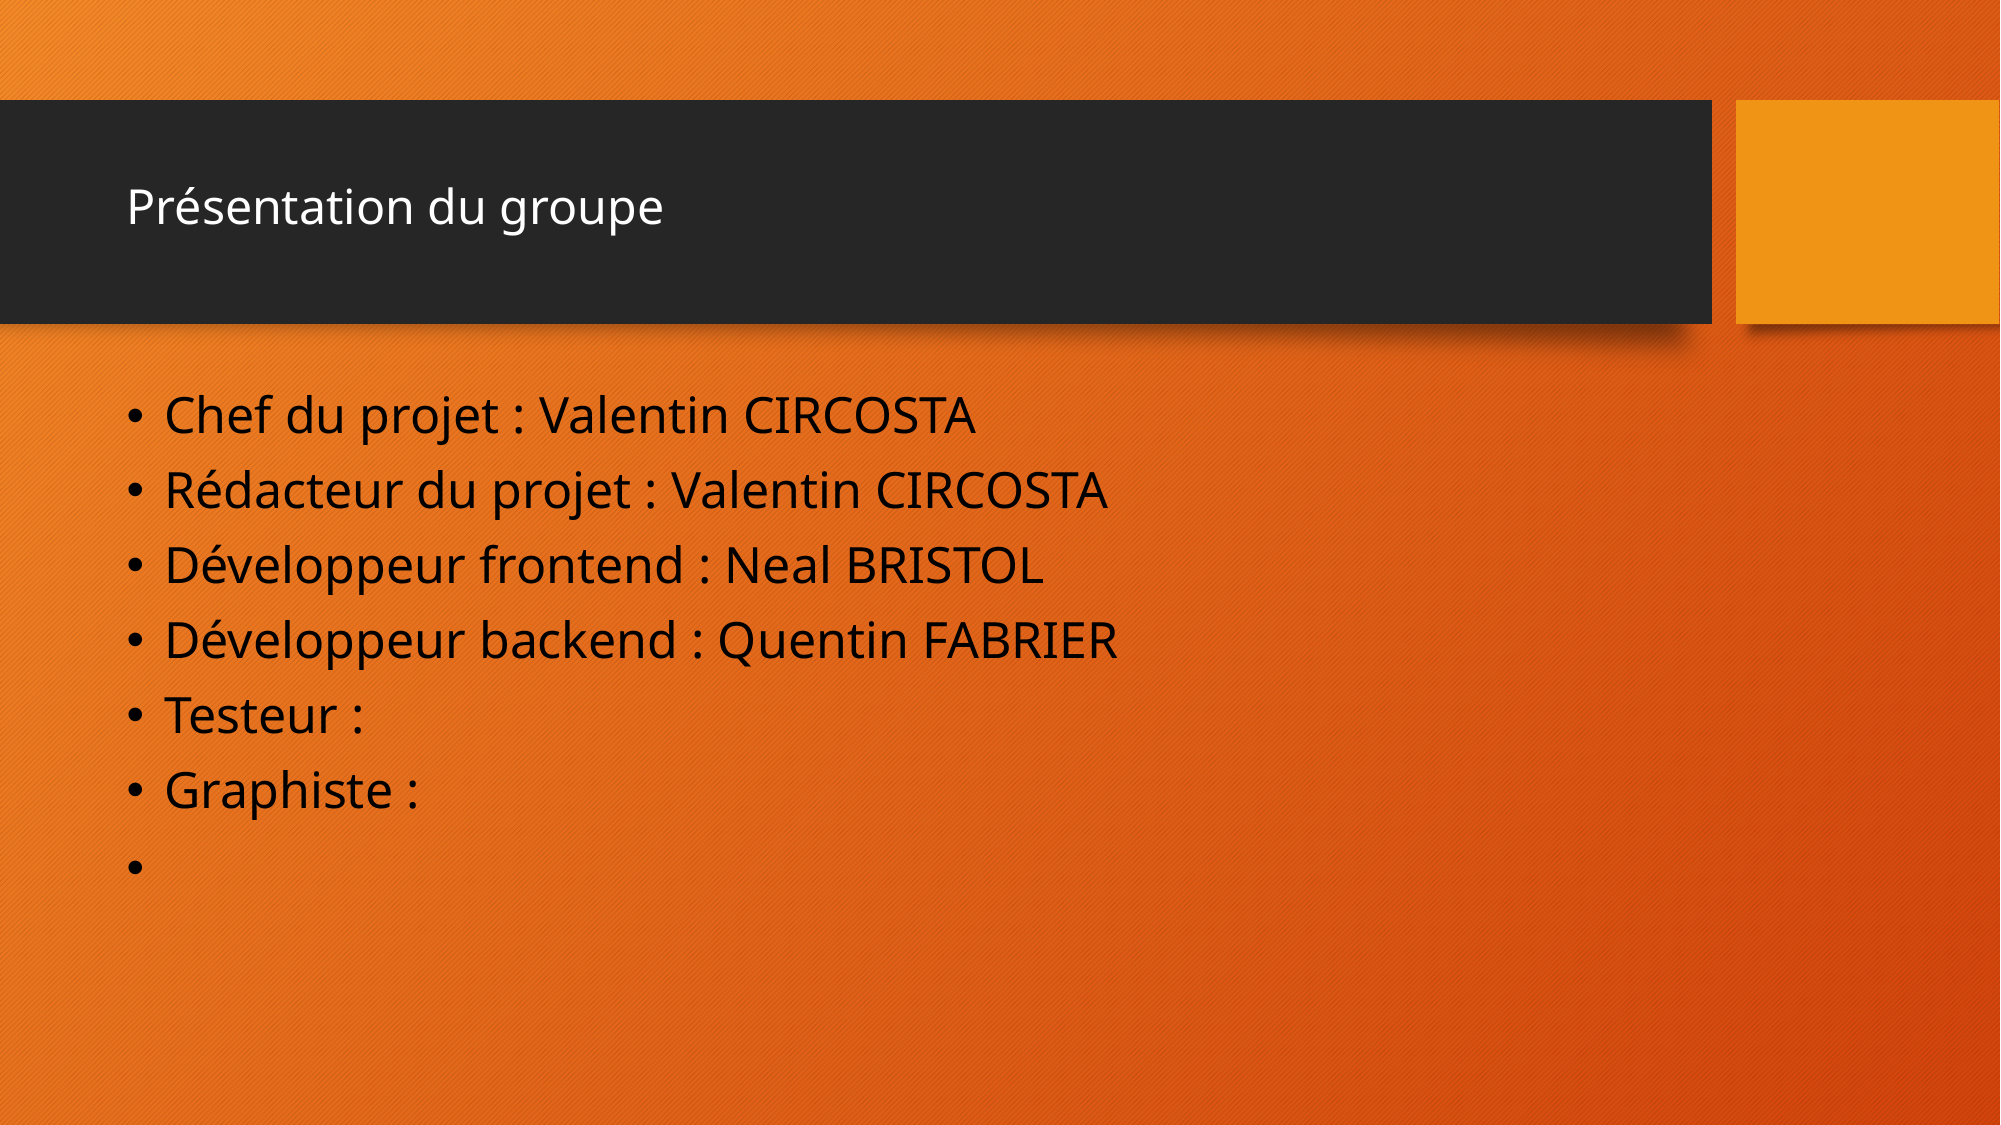

# Présentation du groupe
Chef du projet : Valentin CIRCOSTA
Rédacteur du projet : Valentin CIRCOSTA
Développeur frontend : Neal BRISTOL
Développeur backend : Quentin FABRIER
Testeur :
Graphiste :